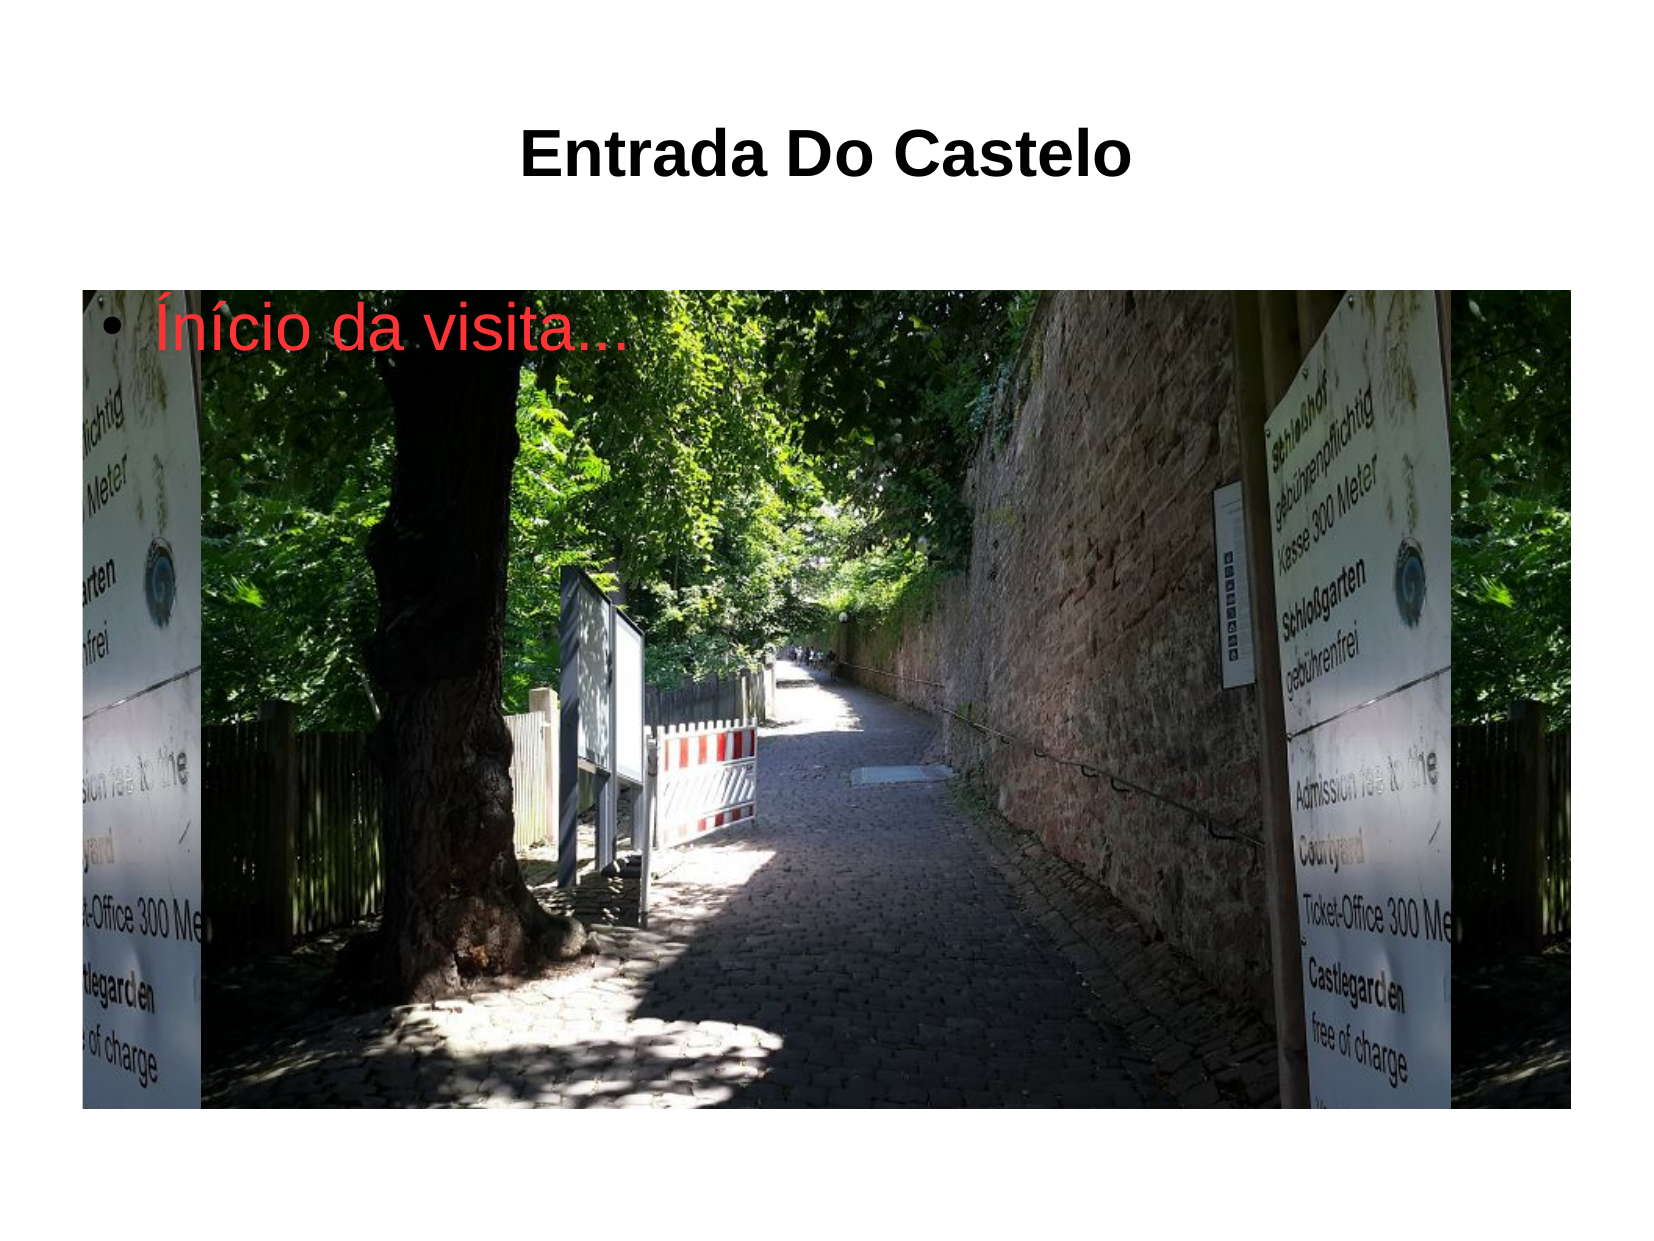

# Entrada Do Castelo
Ínício da visita...